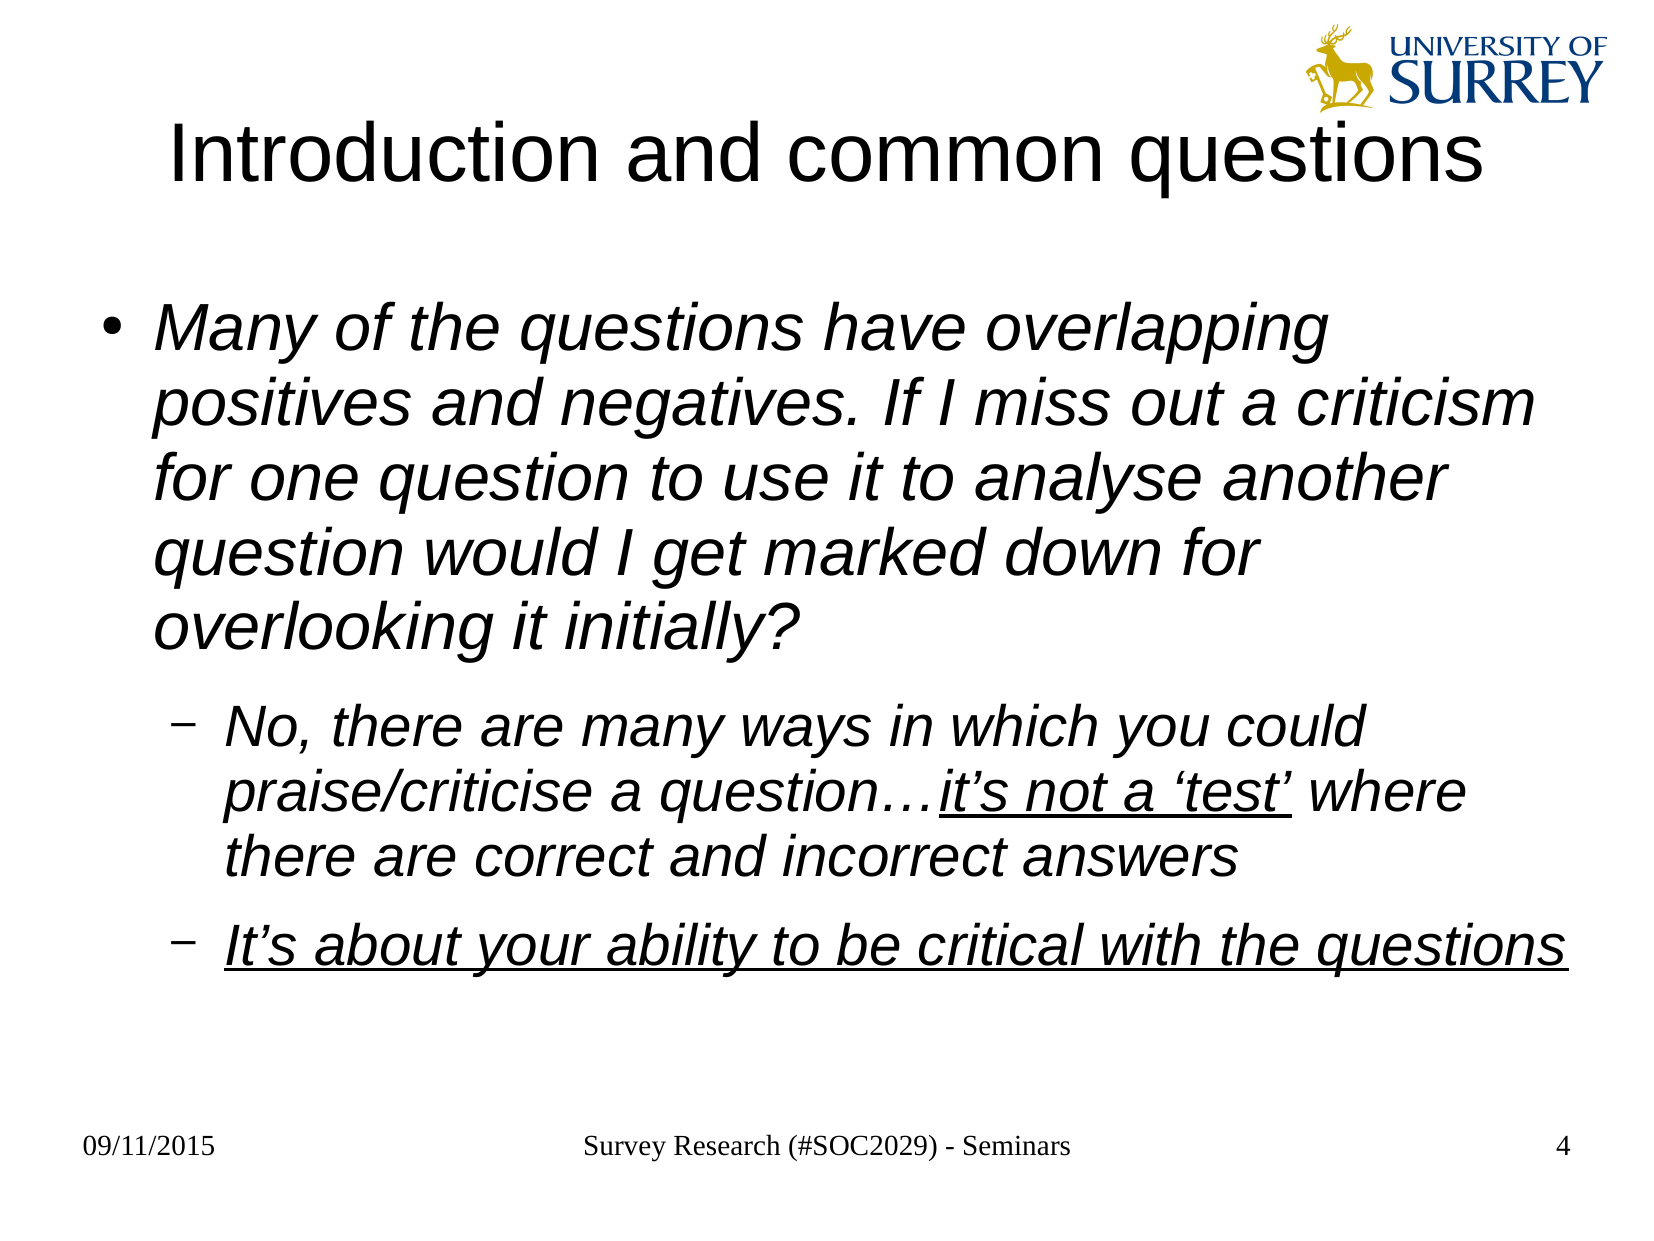

Introduction and common questions
# Many of the questions have overlapping positives and negatives. If I miss out a criticism for one question to use it to analyse another question would I get marked down for overlooking it initially?
No, there are many ways in which you could praise/criticise a question…it’s not a ‘test’ where there are correct and incorrect answers
It’s about your ability to be critical with the questions
05/10/2015
4